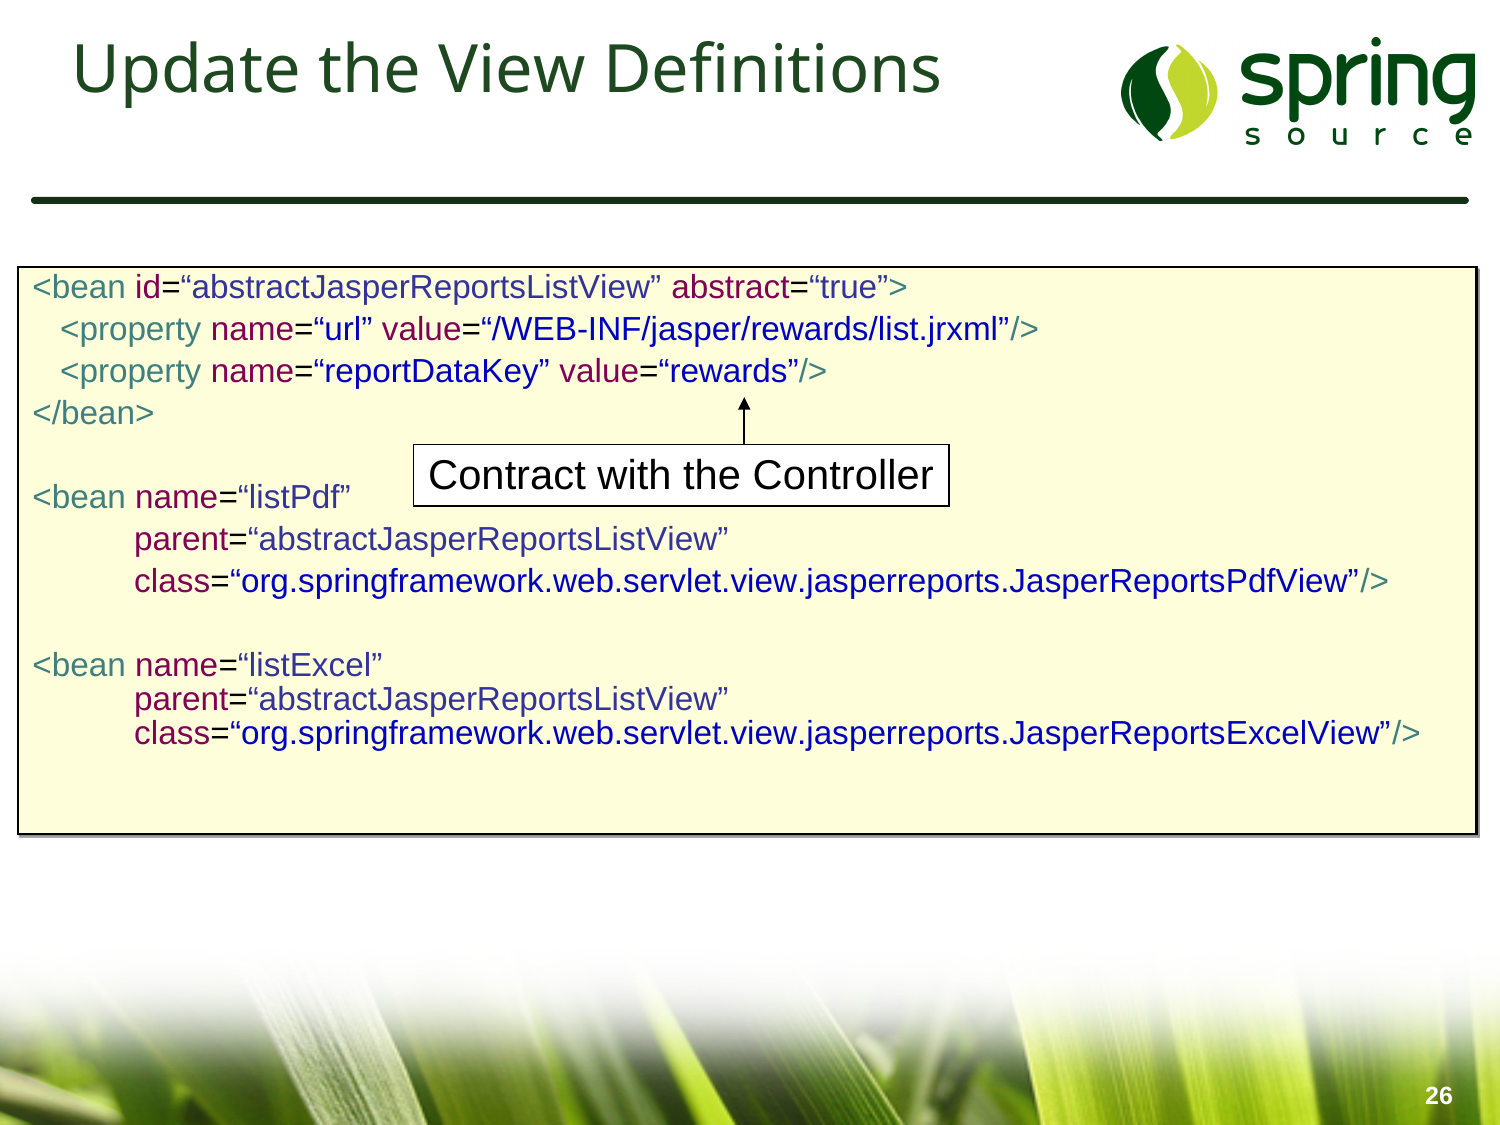

# Update the View Definitions
<bean id=“abstractJasperReportsListView” abstract=“true”>
 <property name=“url” value=“/WEB-INF/jasper/rewards/list.jrxml”/>
 <property name=“reportDataKey” value=“rewards”/>
</bean>
<bean name=“listPdf”
 parent=“abstractJasperReportsListView”
 class=“org.springframework.web.servlet.view.jasperreports.JasperReportsPdfView”/>
<bean name=“listExcel”
 parent=“abstractJasperReportsListView”
 class=“org.springframework.web.servlet.view.jasperreports.JasperReportsExcelView”/>
Contract with the Controller